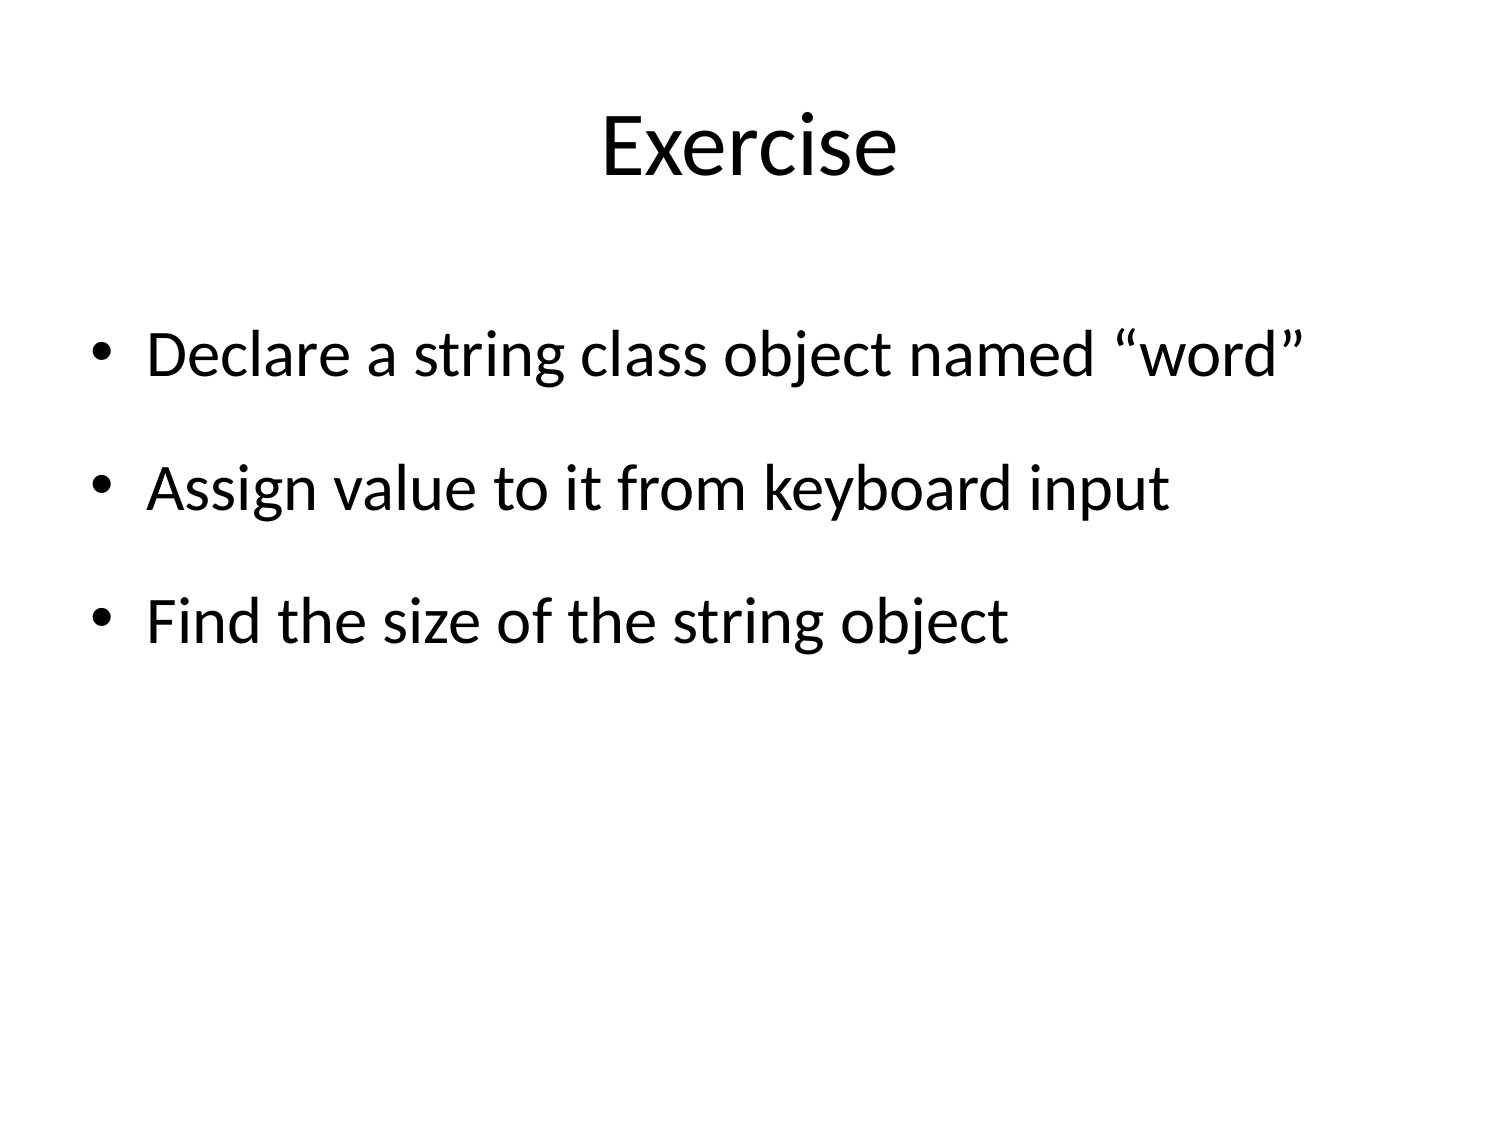

# Exercise
Declare a string class object named “word”
Assign value to it from keyboard input
Find the size of the string object